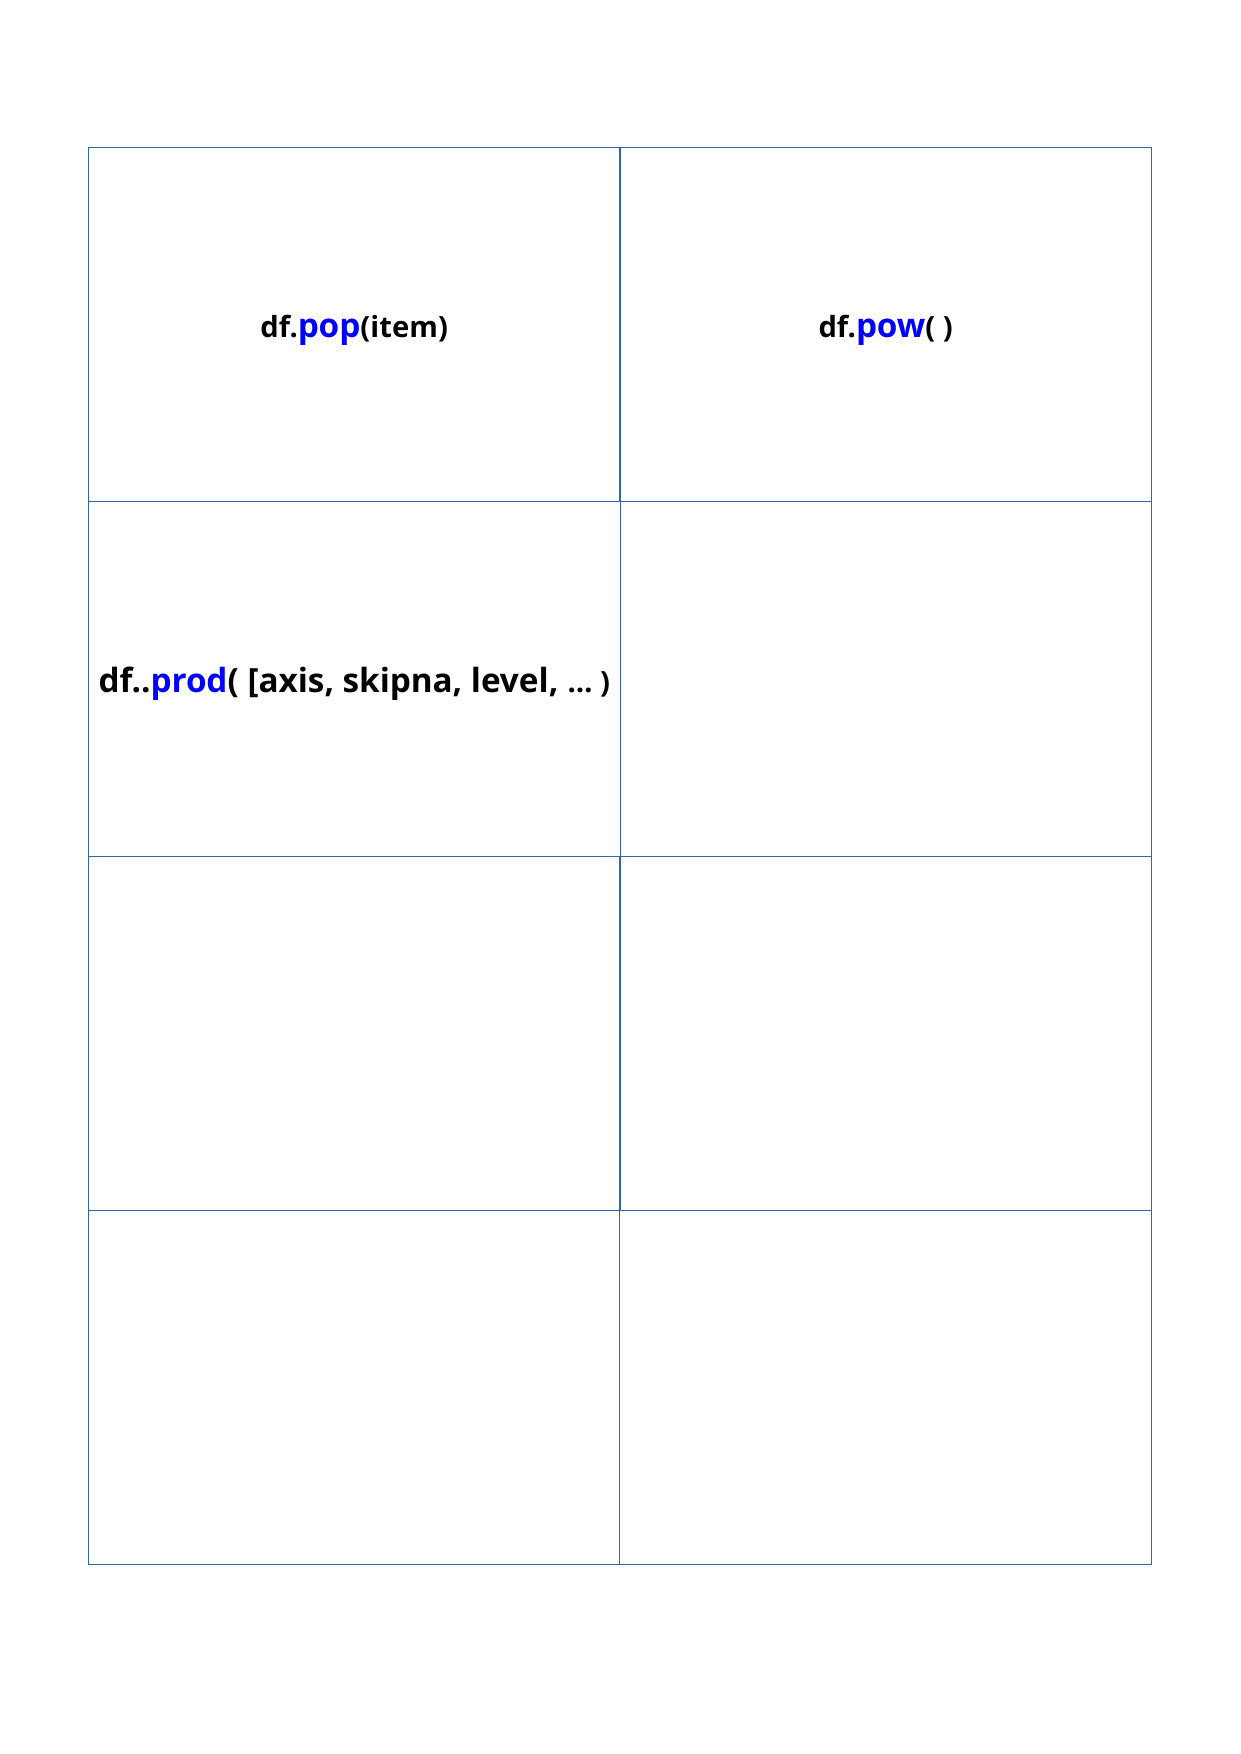

df.pop(item)
df.pow( )
df..prod( [axis, skipna, level, … )